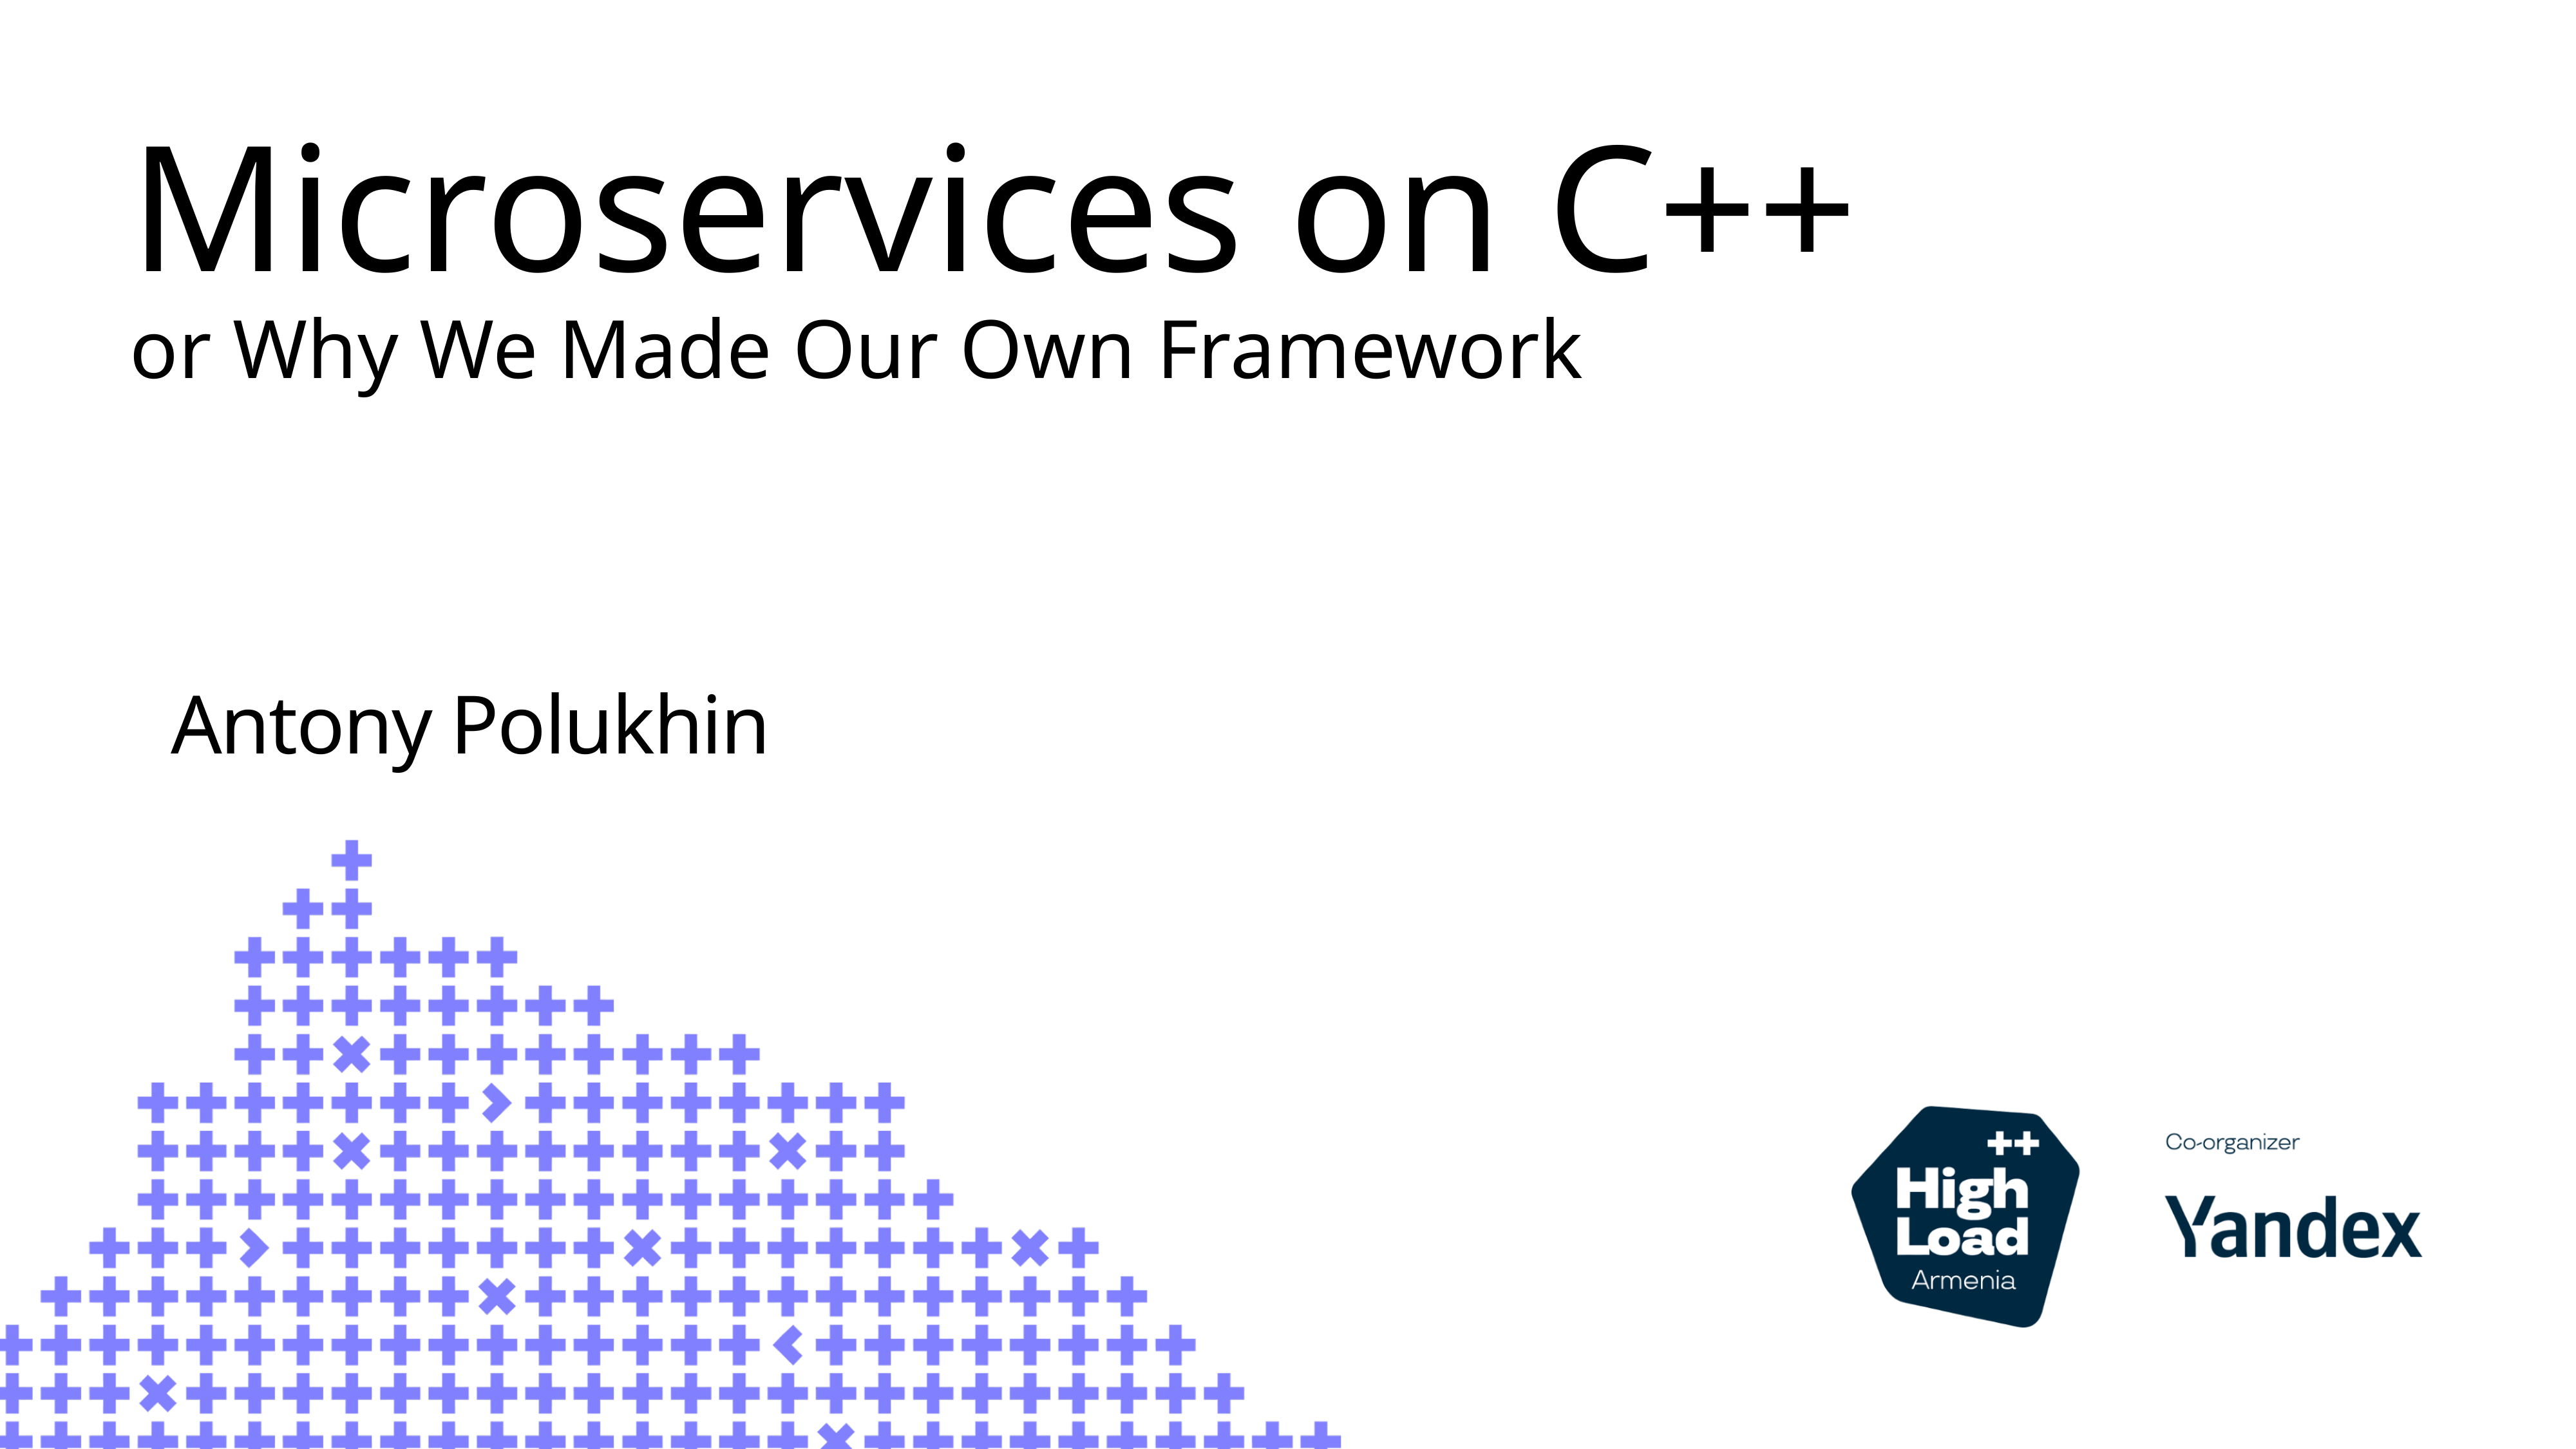

Microservices on C++
or Why We Made Our Own Framework
Antony Polukhin